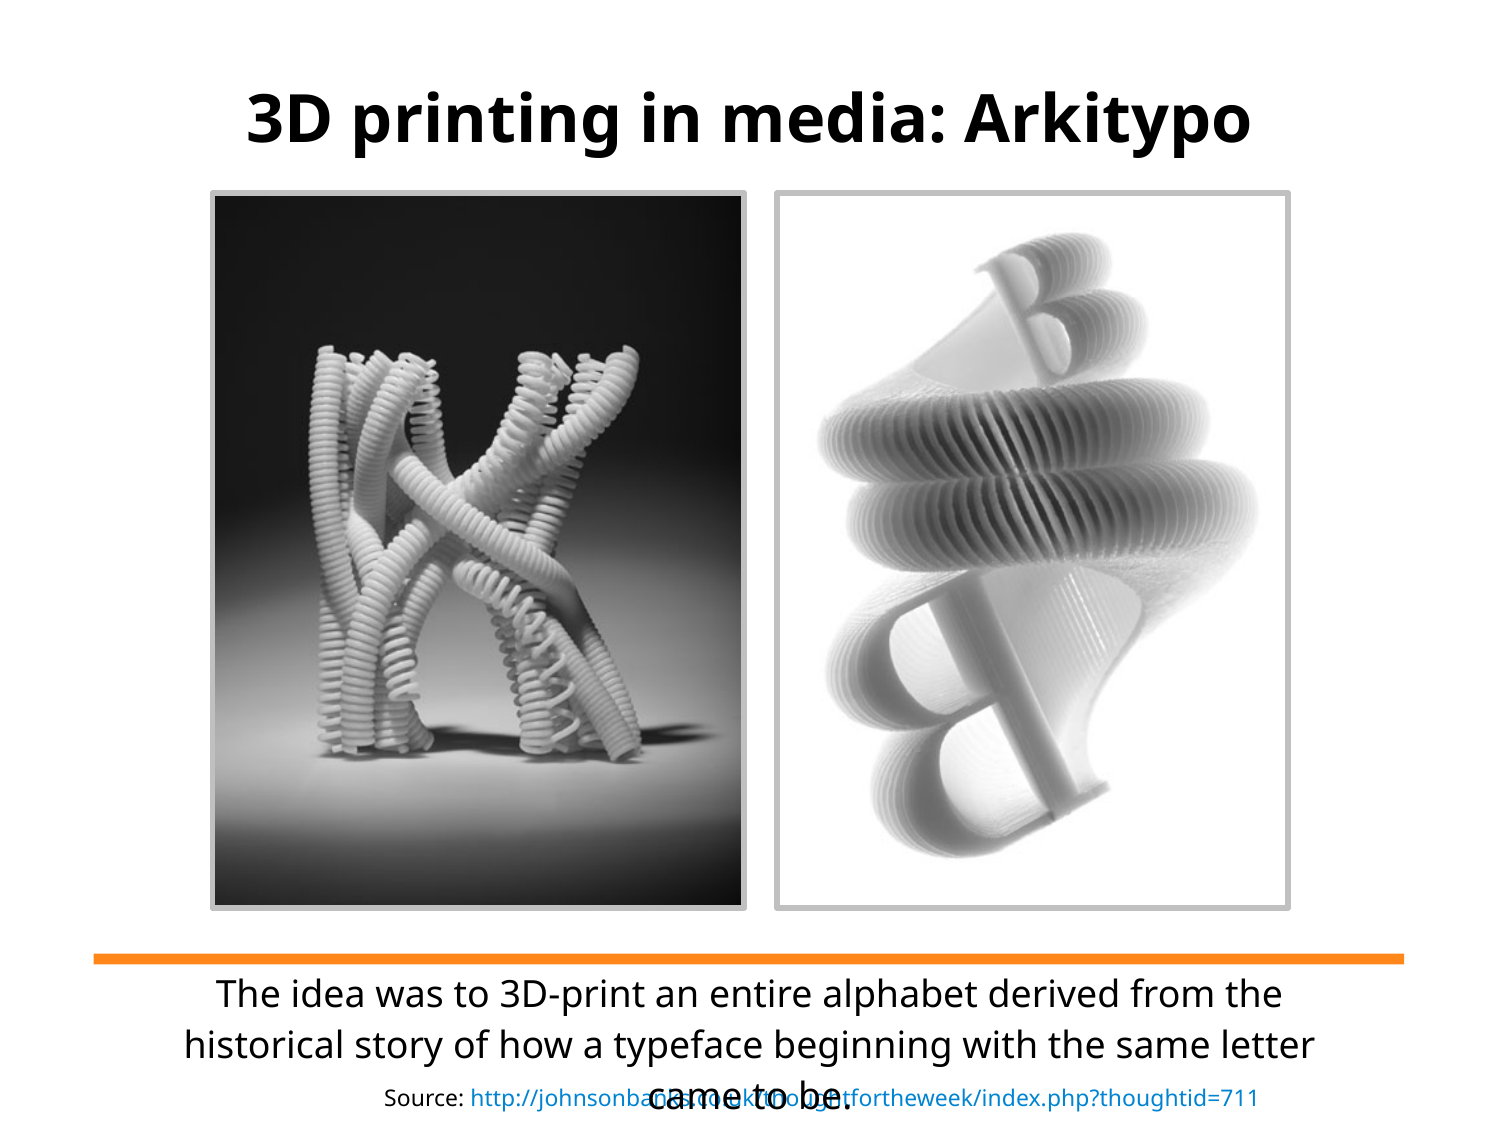

# 3D printing in media: Arkitypo
The idea was to 3D-print an entire alphabet derived from the historical story of how a typeface beginning with the same letter came to be.
Source: http://johnsonbanks.co.uk/thoughtfortheweek/index.php?thoughtid=711